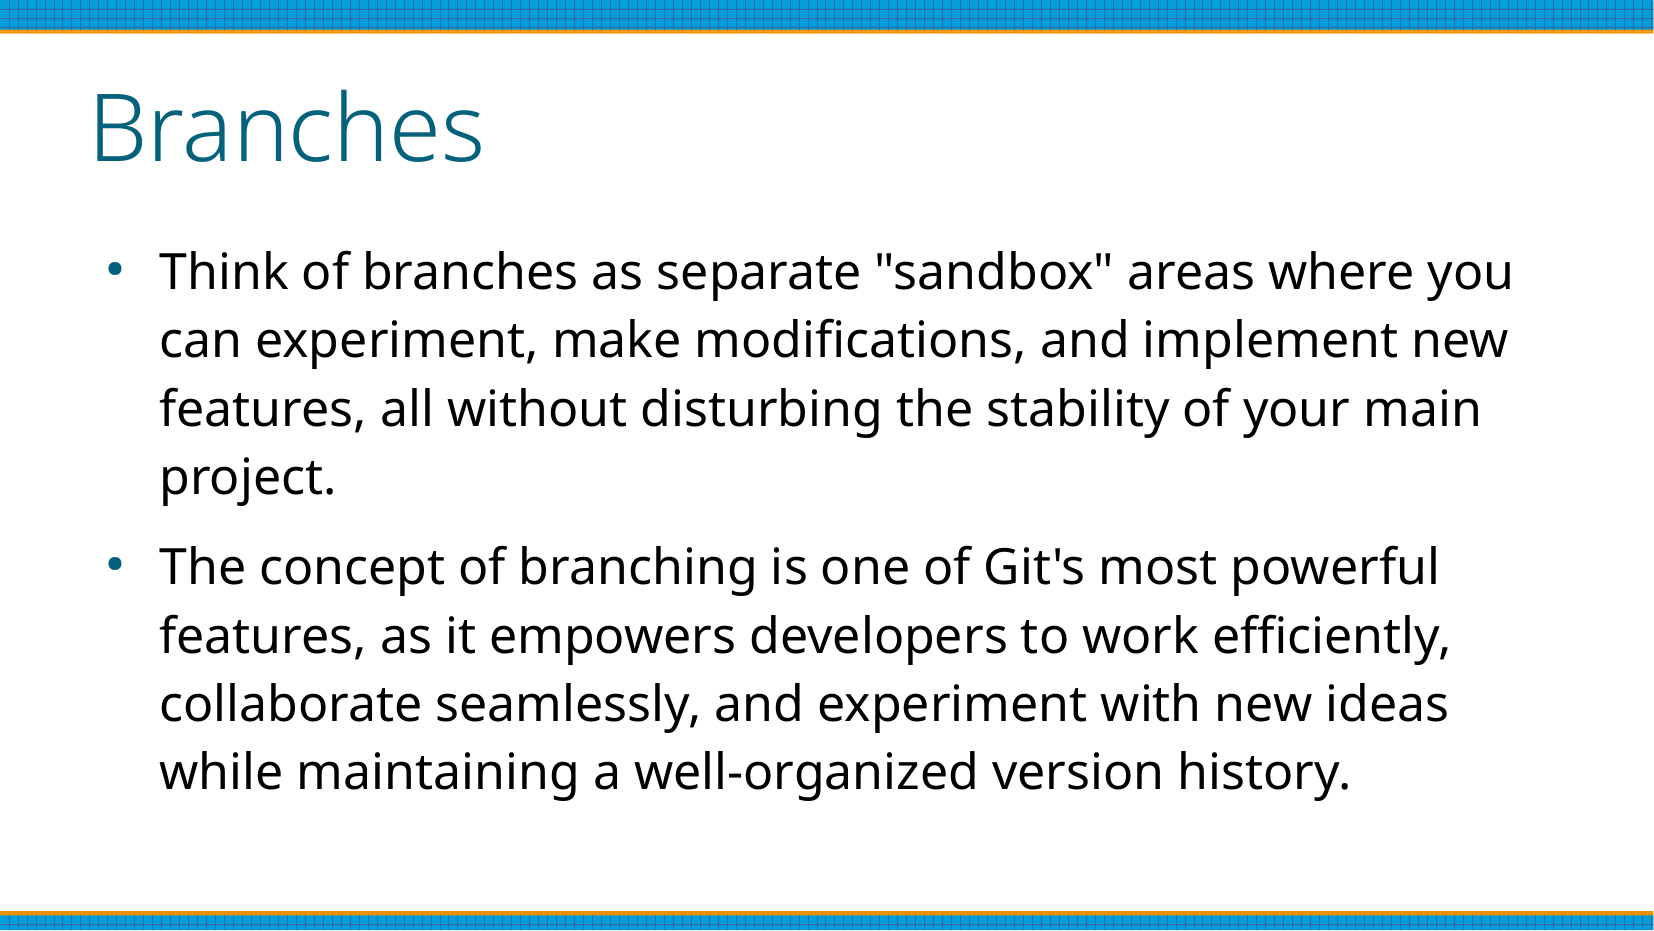

# Branches
Think of branches as separate "sandbox" areas where you can experiment, make modifications, and implement new features, all without disturbing the stability of your main project.
The concept of branching is one of Git's most powerful features, as it empowers developers to work efficiently, collaborate seamlessly, and experiment with new ideas while maintaining a well-organized version history.